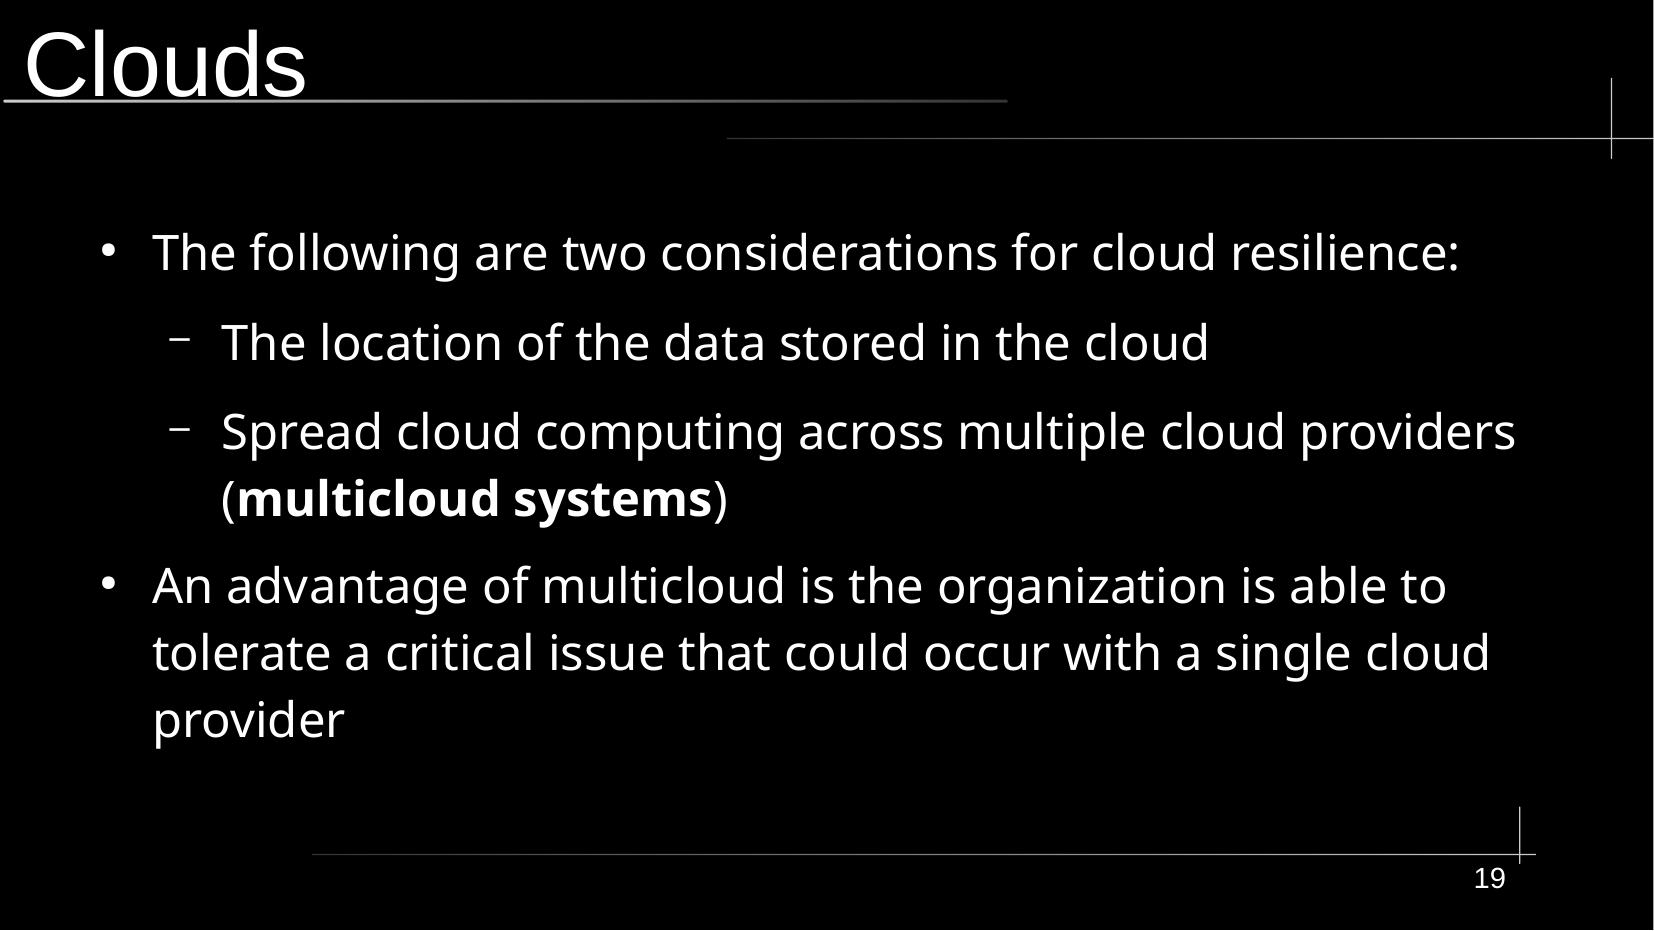

# Clouds
The following are two considerations for cloud resilience:
The location of the data stored in the cloud
Spread cloud computing across multiple cloud providers (multicloud systems)
An advantage of multicloud is the organization is able to tolerate a critical issue that could occur with a single cloud provider
19